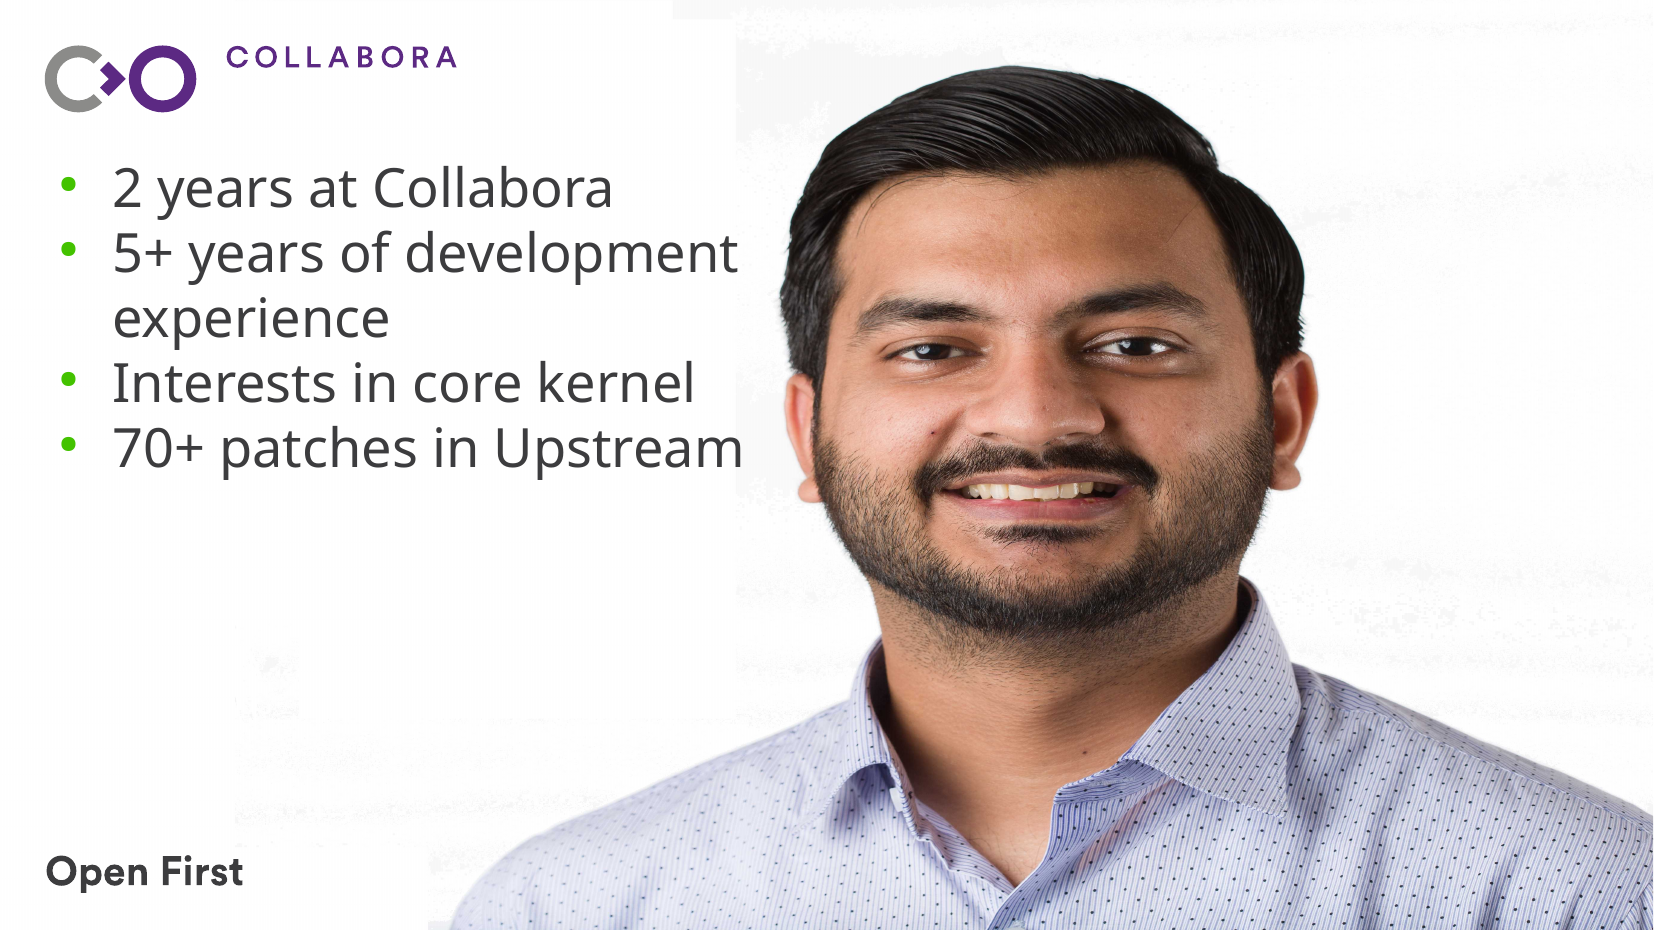

# 2 years at Collabora
5+ years of development experience
Interests in core kernel
70+ patches in Upstream